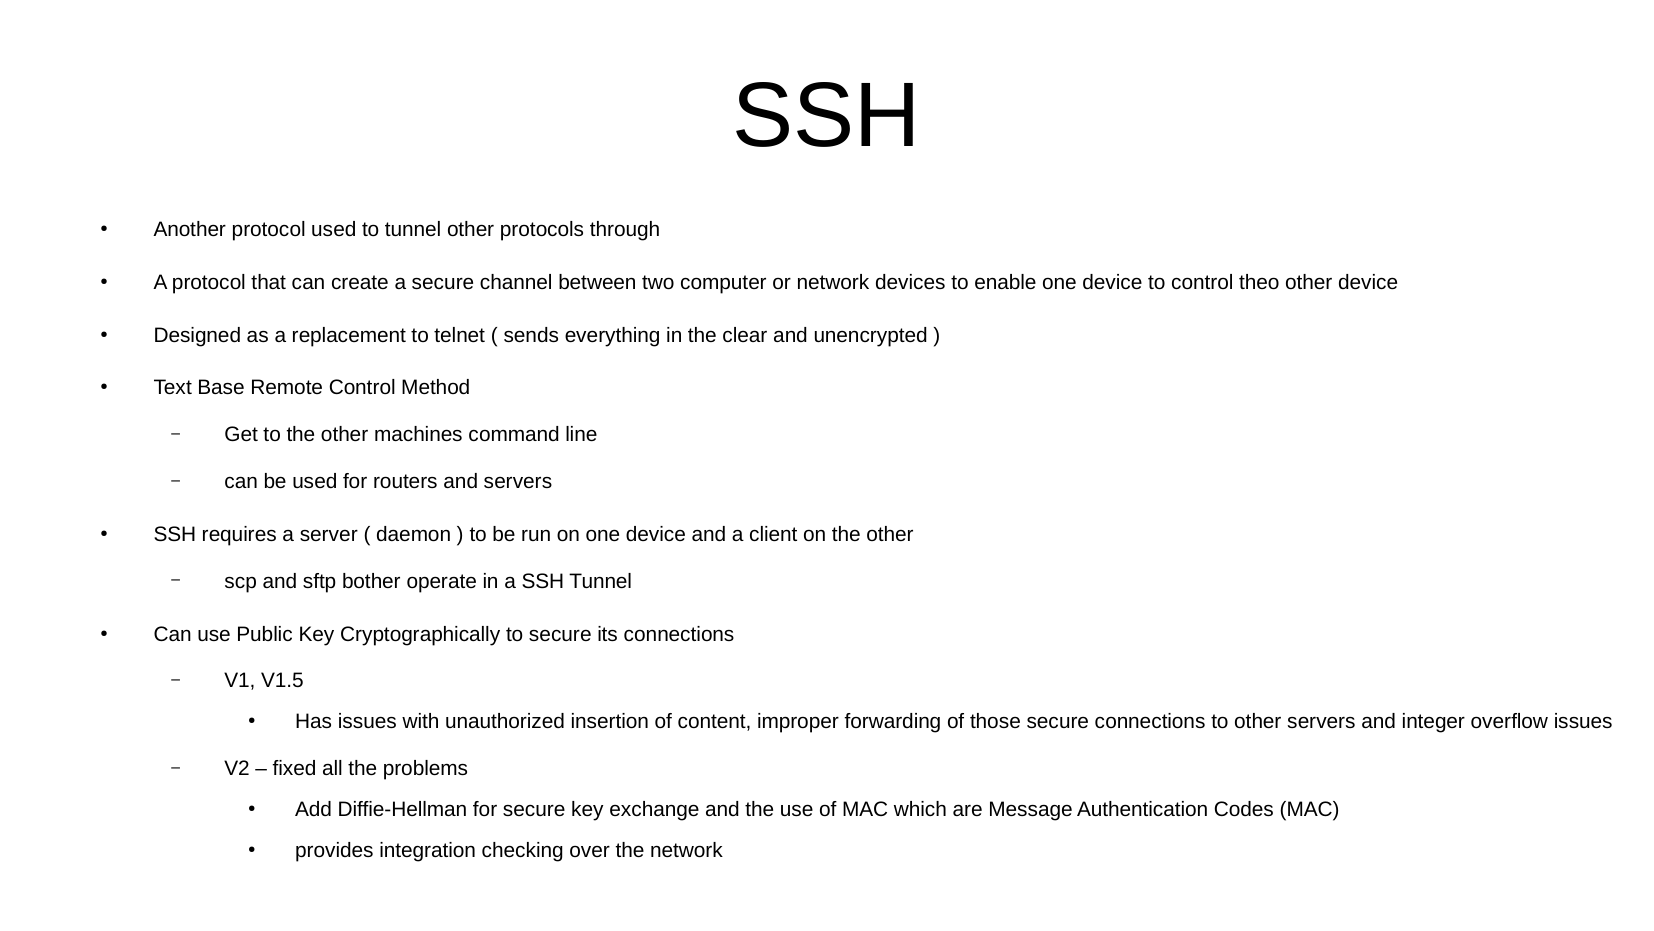

# SSH
Another protocol used to tunnel other protocols through
A protocol that can create a secure channel between two computer or network devices to enable one device to control theo other device
Designed as a replacement to telnet ( sends everything in the clear and unencrypted )
Text Base Remote Control Method
Get to the other machines command line
can be used for routers and servers
SSH requires a server ( daemon ) to be run on one device and a client on the other
scp and sftp bother operate in a SSH Tunnel
Can use Public Key Cryptographically to secure its connections
V1, V1.5
Has issues with unauthorized insertion of content, improper forwarding of those secure connections to other servers and integer overflow issues
V2 – fixed all the problems
Add Diffie-Hellman for secure key exchange and the use of MAC which are Message Authentication Codes (MAC)
provides integration checking over the network